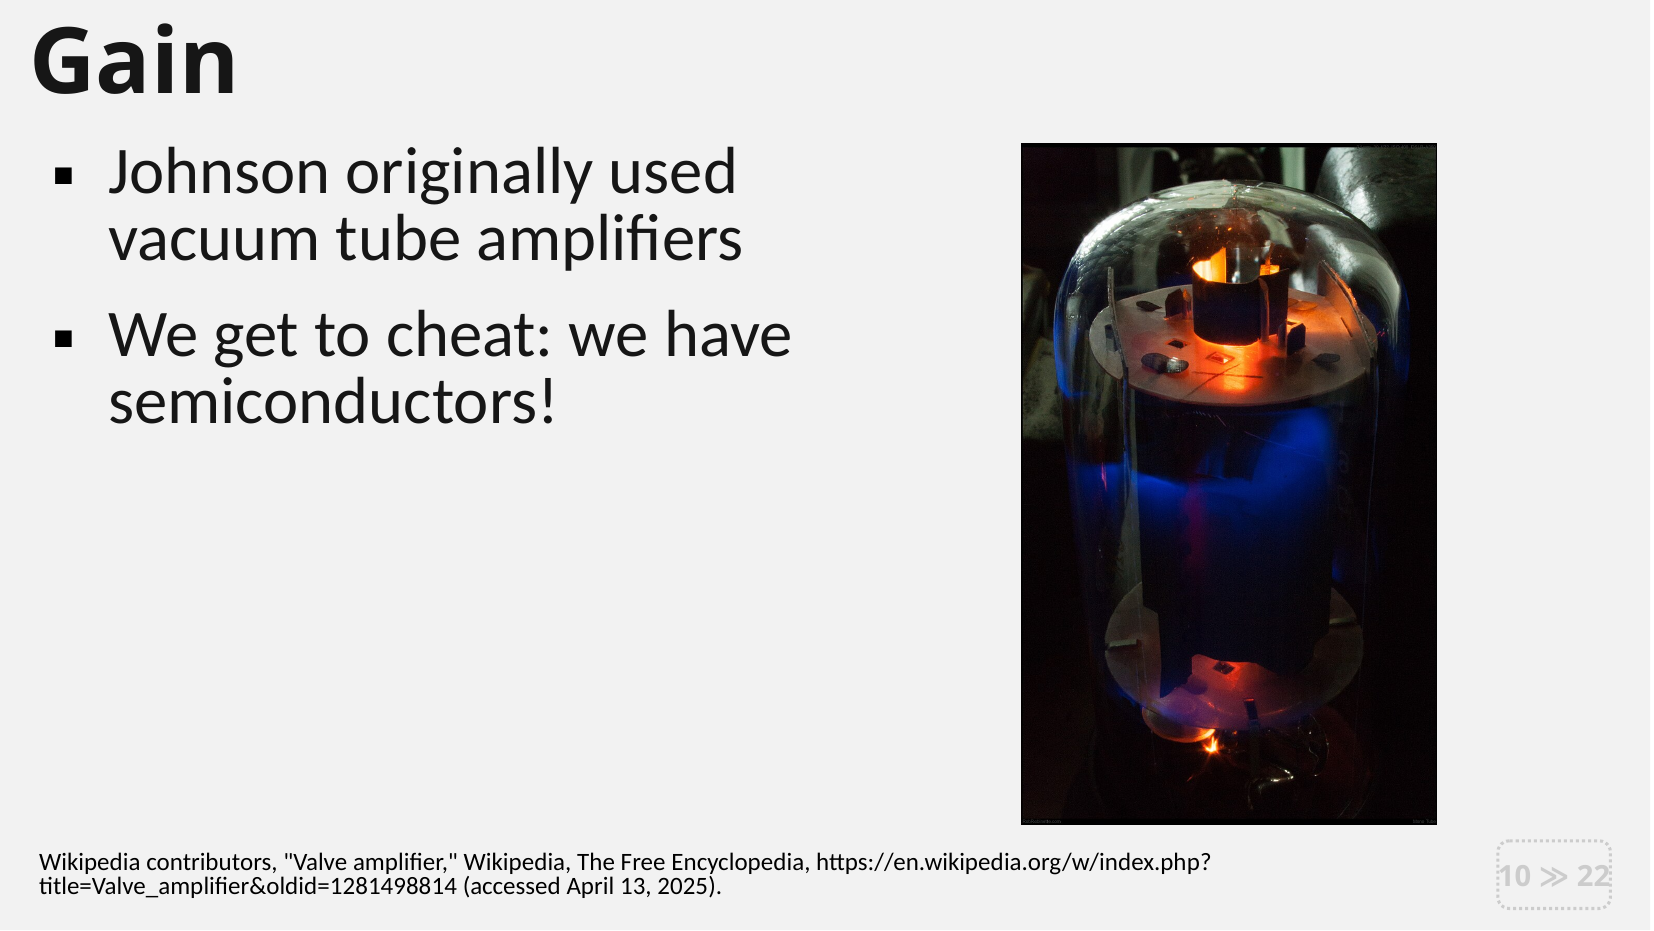

# Gain
Johnson originally used vacuum tube amplifiers
We get to cheat: we have semiconductors!
Wikipedia contributors, "Valve amplifier," Wikipedia, The Free Encyclopedia, https://en.wikipedia.org/w/index.php?title=Valve_amplifier&oldid=1281498814 (accessed April 13, 2025).